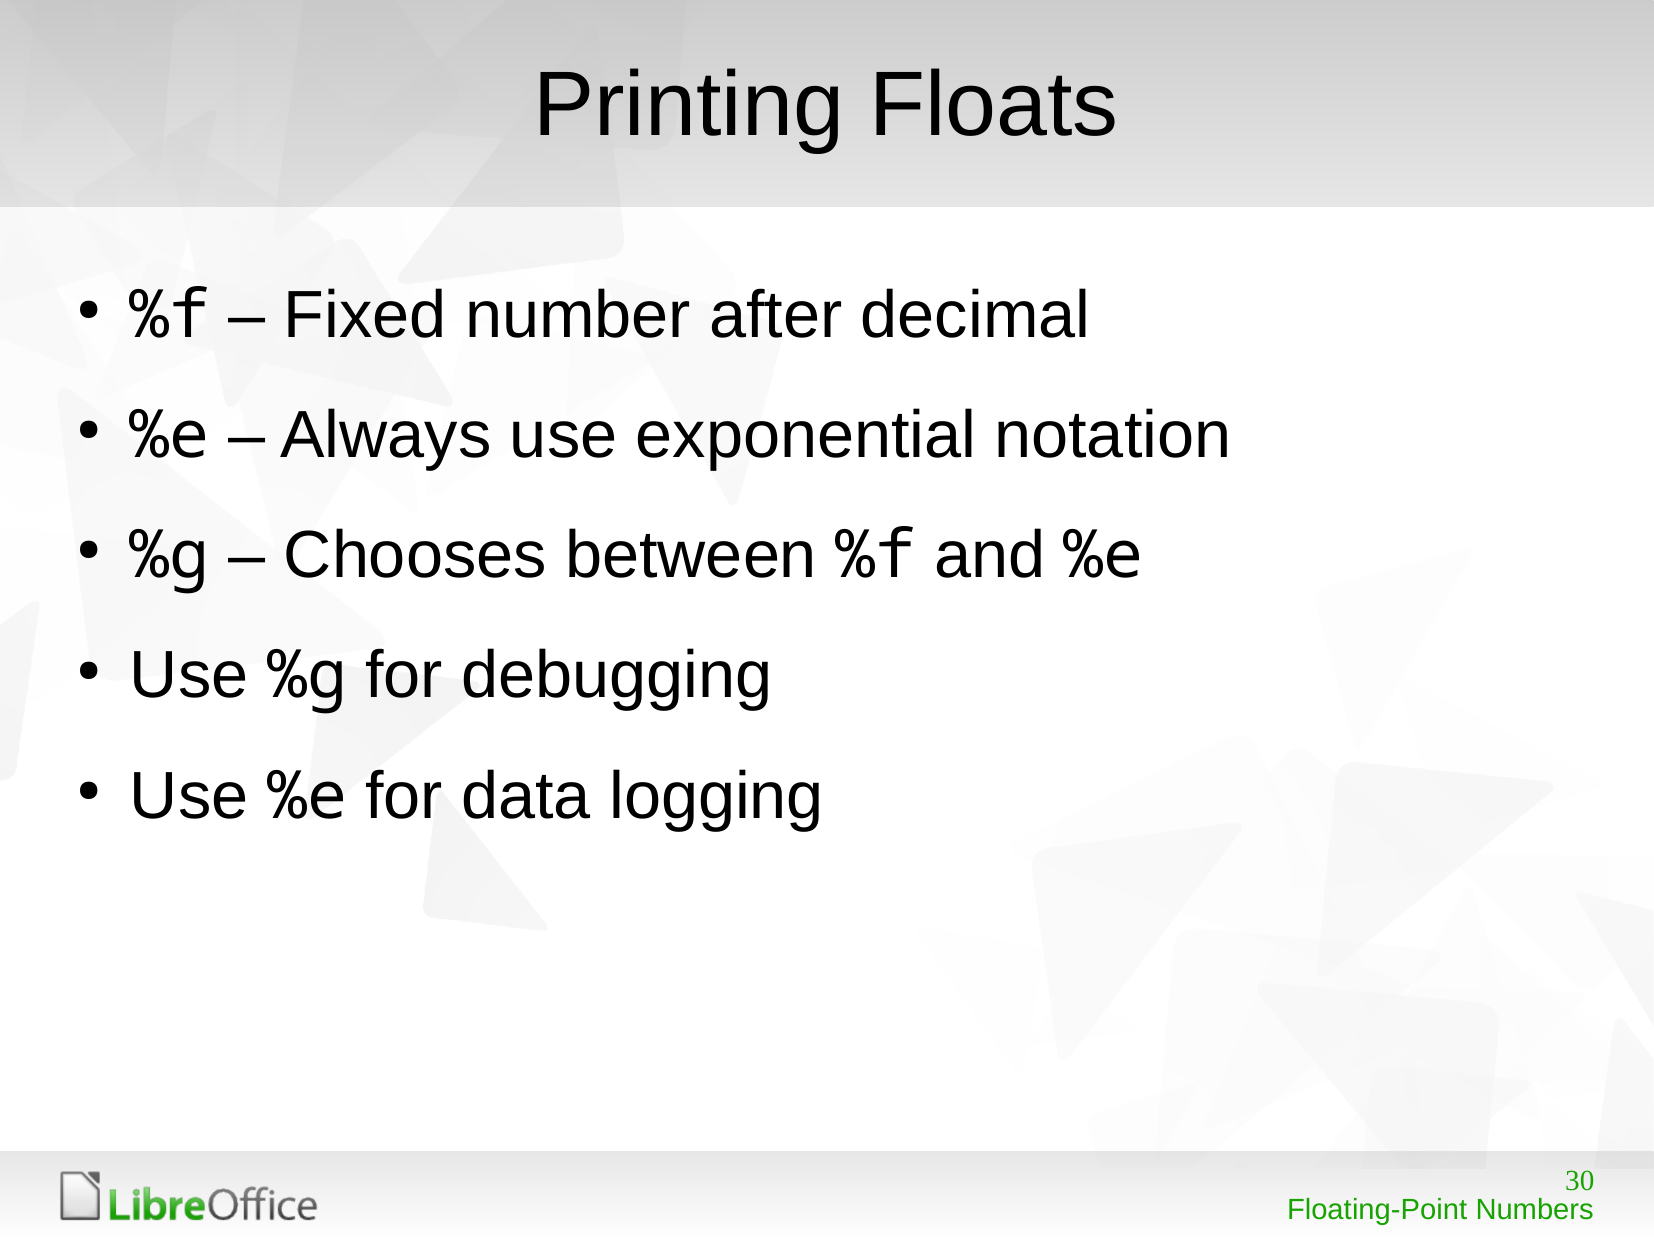

Printing Floats
# %f – Fixed number after decimal
%e – Always use exponential notation
%g – Chooses between %f and %e
Use %g for debugging
Use %e for data logging
30
Floating-Point Numbers